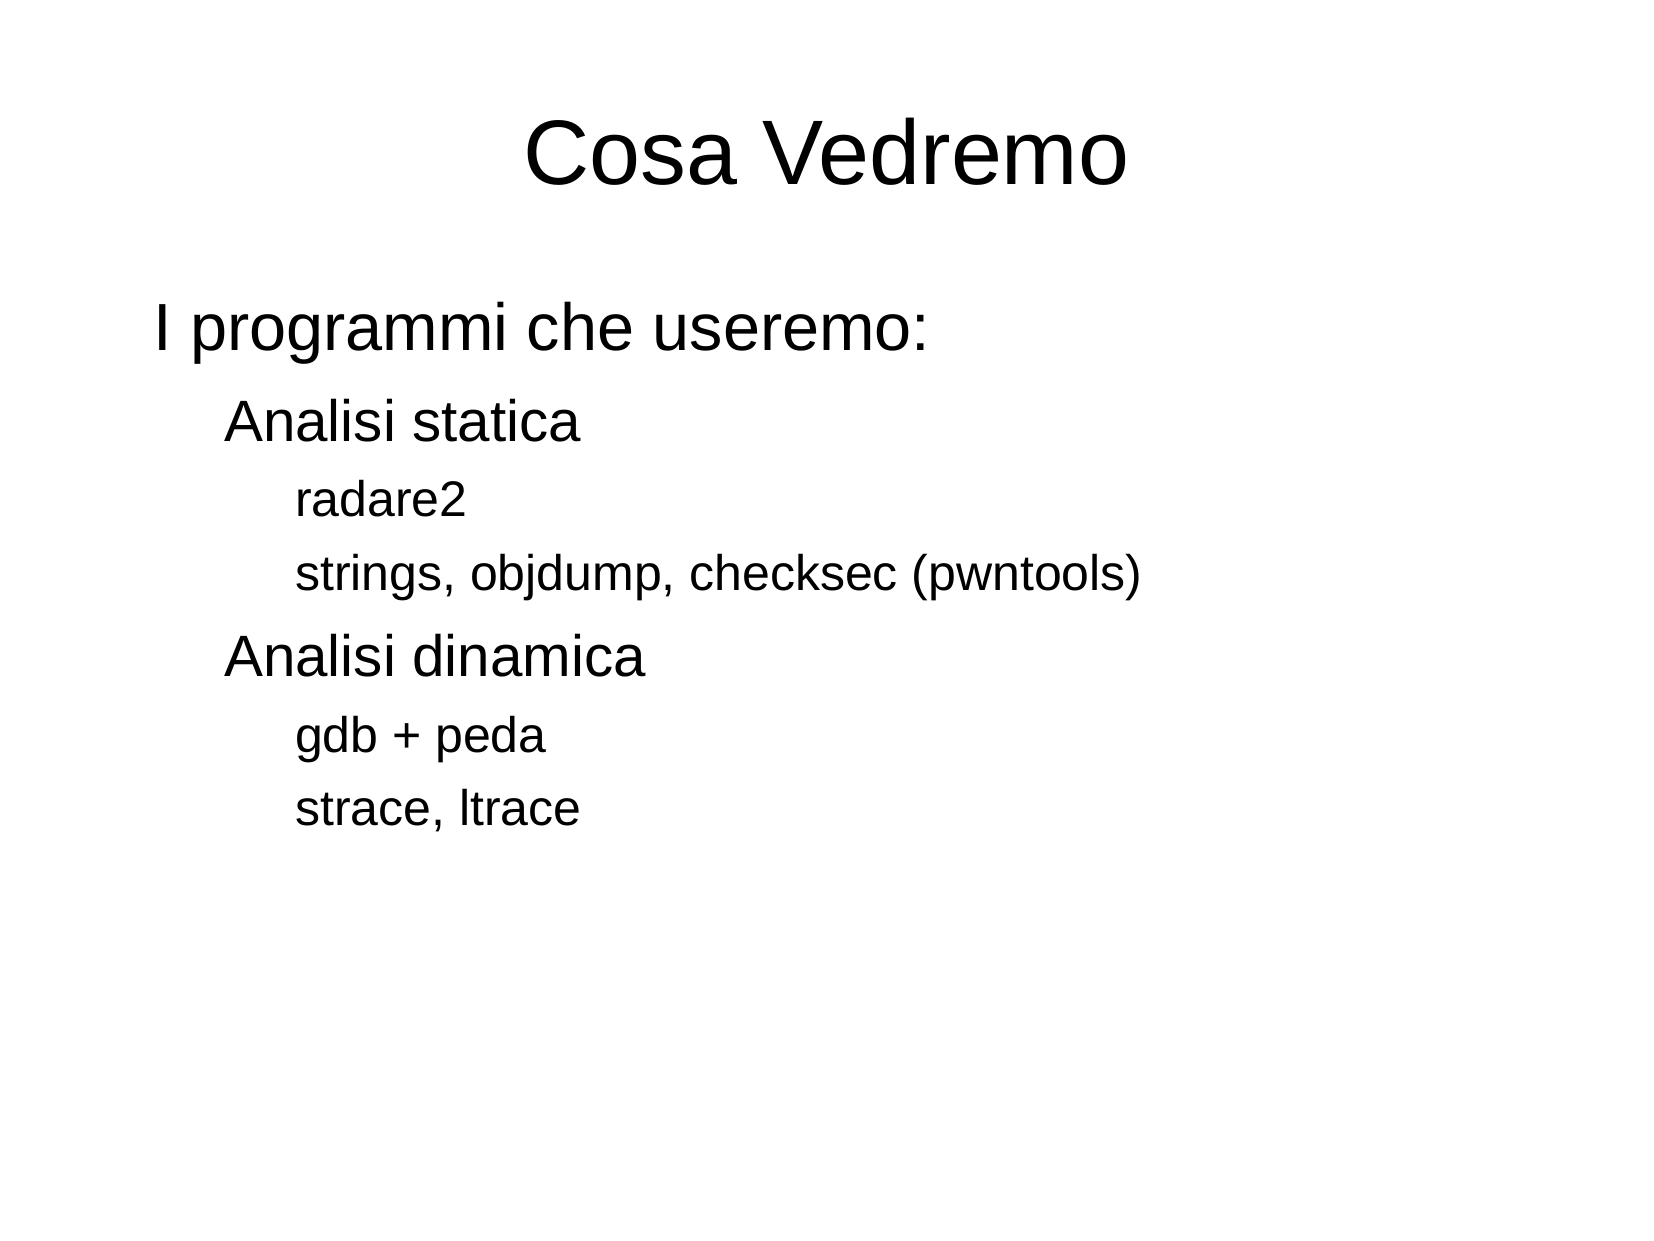

# Cosa Vedremo
I programmi che useremo:
Analisi statica
radare2
strings, objdump, checksec (pwntools)
Analisi dinamica
gdb + peda
strace, ltrace